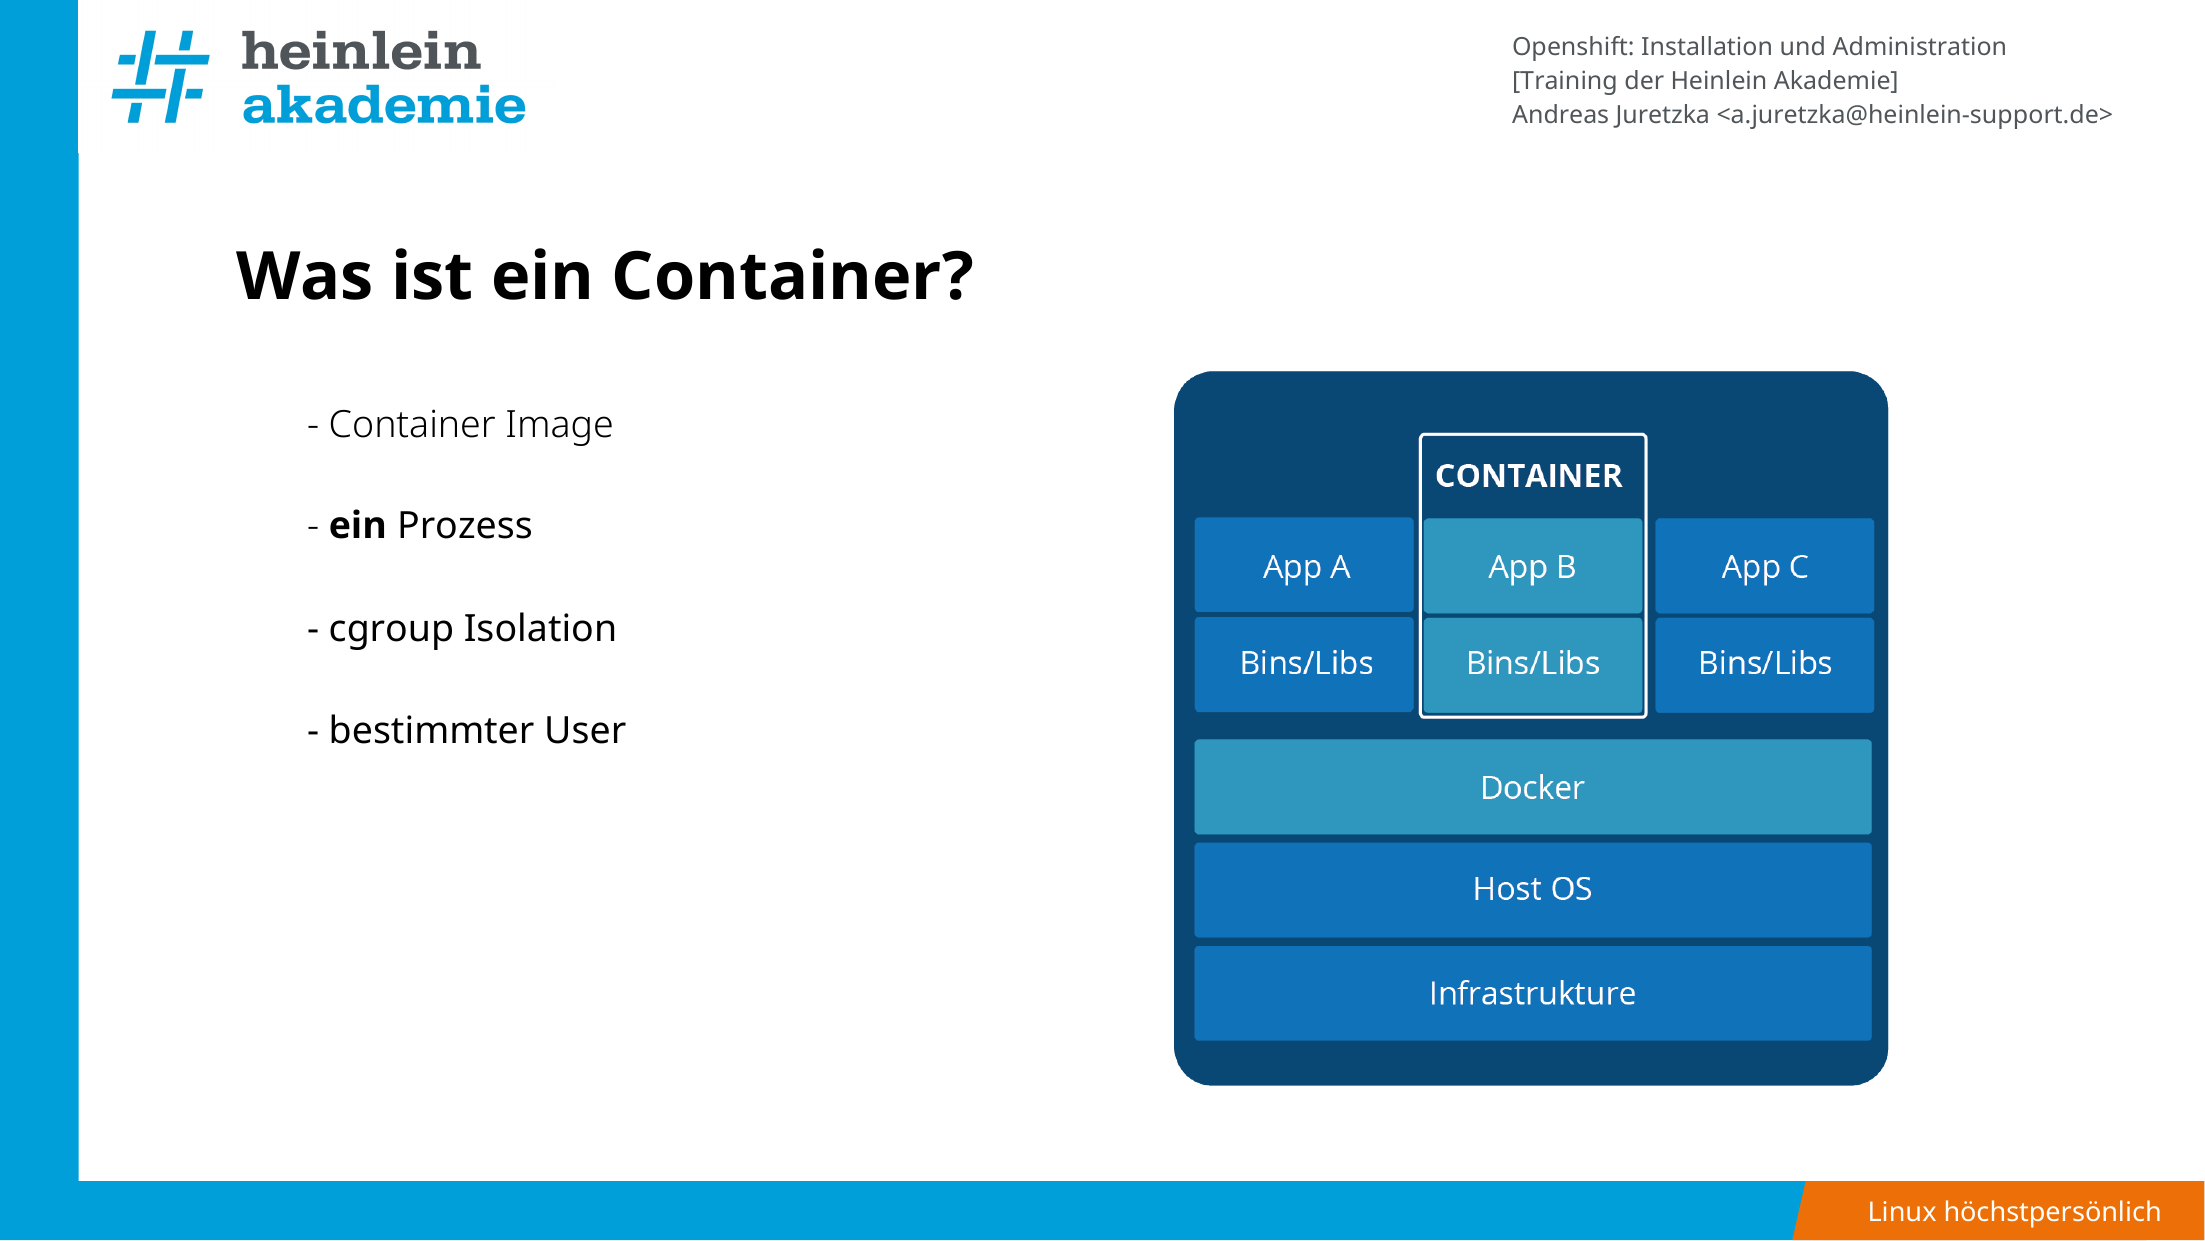

# Was ist ein Container?
- Container Image
- ein Prozess
- cgroup Isolation
- bestimmter User